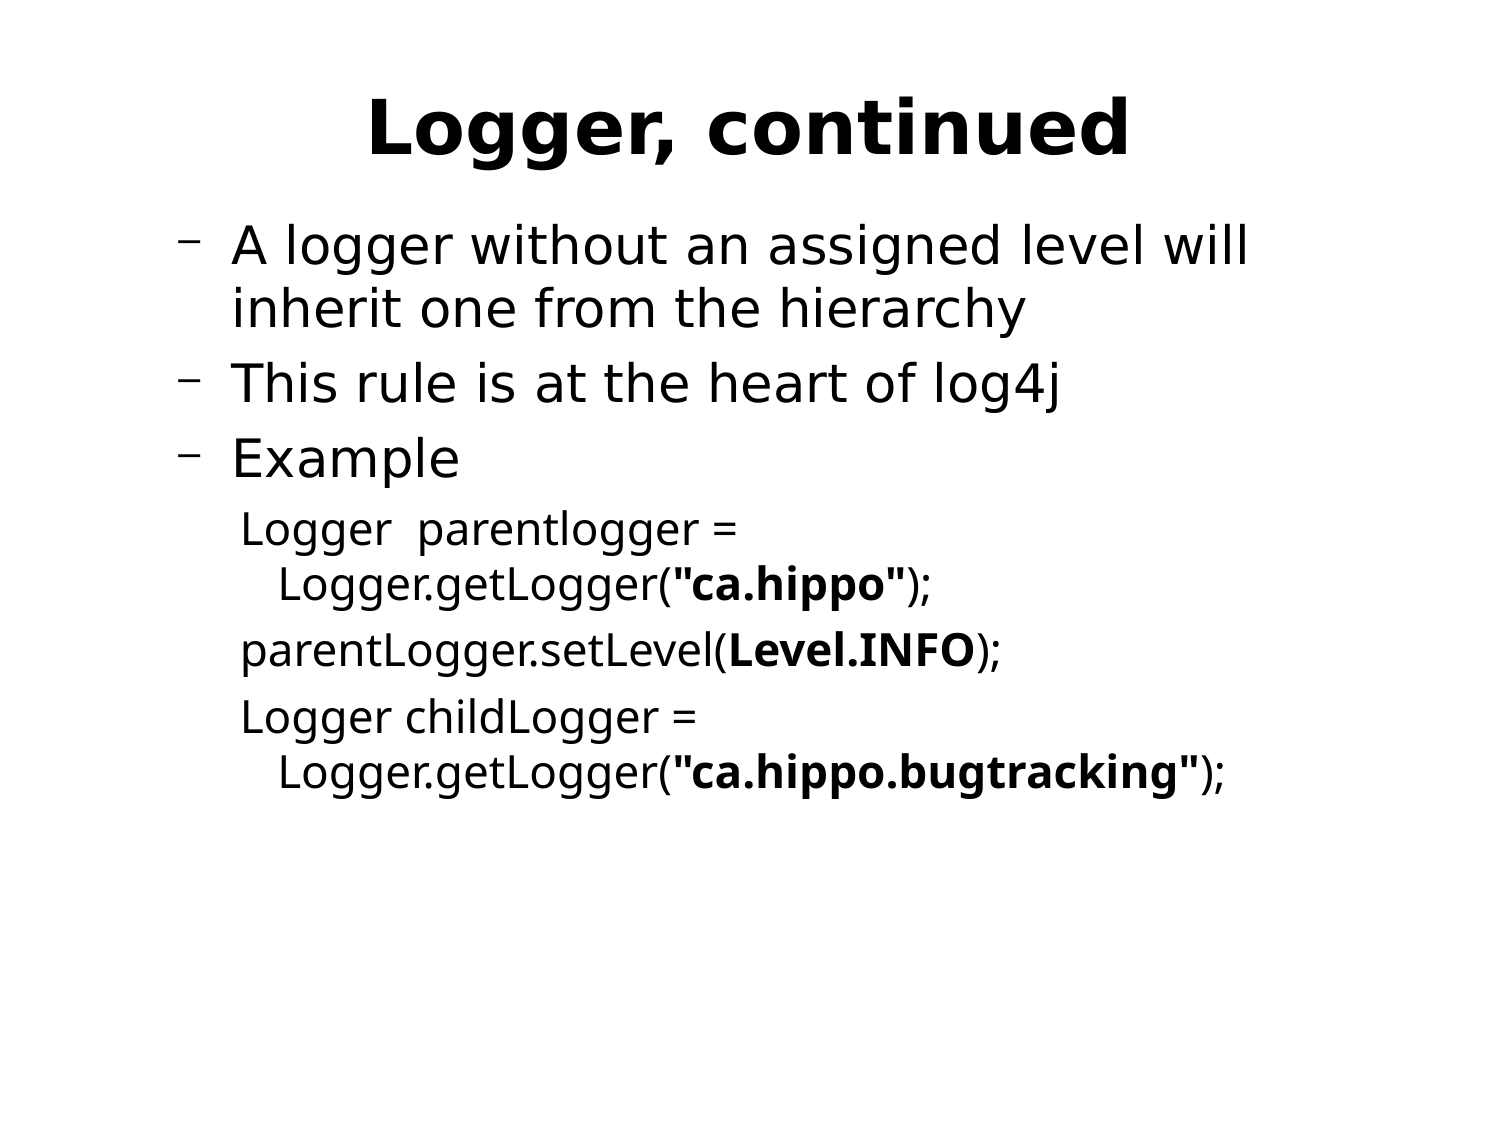

Logger, continued
# A logger without an assigned level will inherit one from the hierarchy
This rule is at the heart of log4j
Example
Logger parentlogger = 	Logger.getLogger("ca.hippo");
parentLogger.setLevel(Level.INFO);
Logger childLogger = Logger.getLogger("ca.hippo.bugtracking");